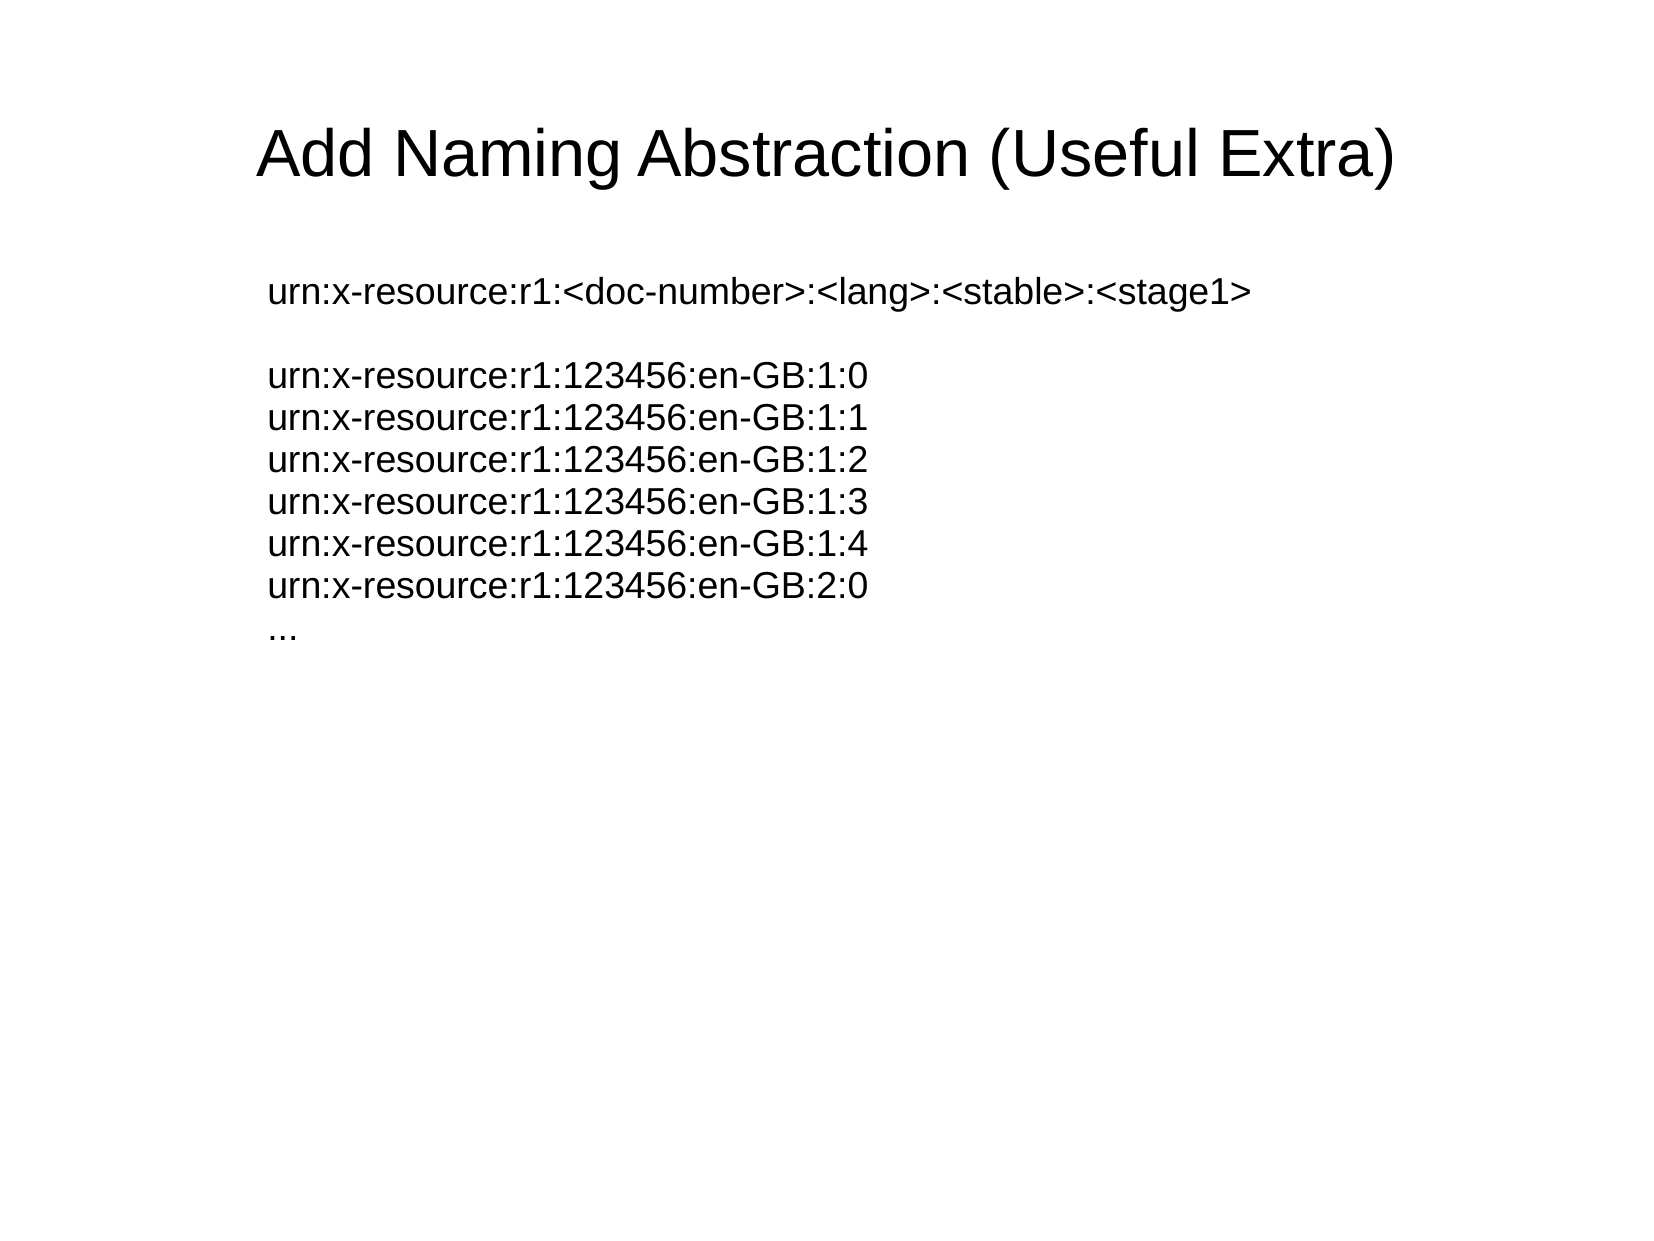

# Add Naming Abstraction (Useful Extra)
urn:x-resource:r1:<doc-number>:<lang>:<stable>:<stage1>
urn:x-resource:r1:123456:en-GB:1:0
urn:x-resource:r1:123456:en-GB:1:1
urn:x-resource:r1:123456:en-GB:1:2
urn:x-resource:r1:123456:en-GB:1:3
urn:x-resource:r1:123456:en-GB:1:4
urn:x-resource:r1:123456:en-GB:2:0
...